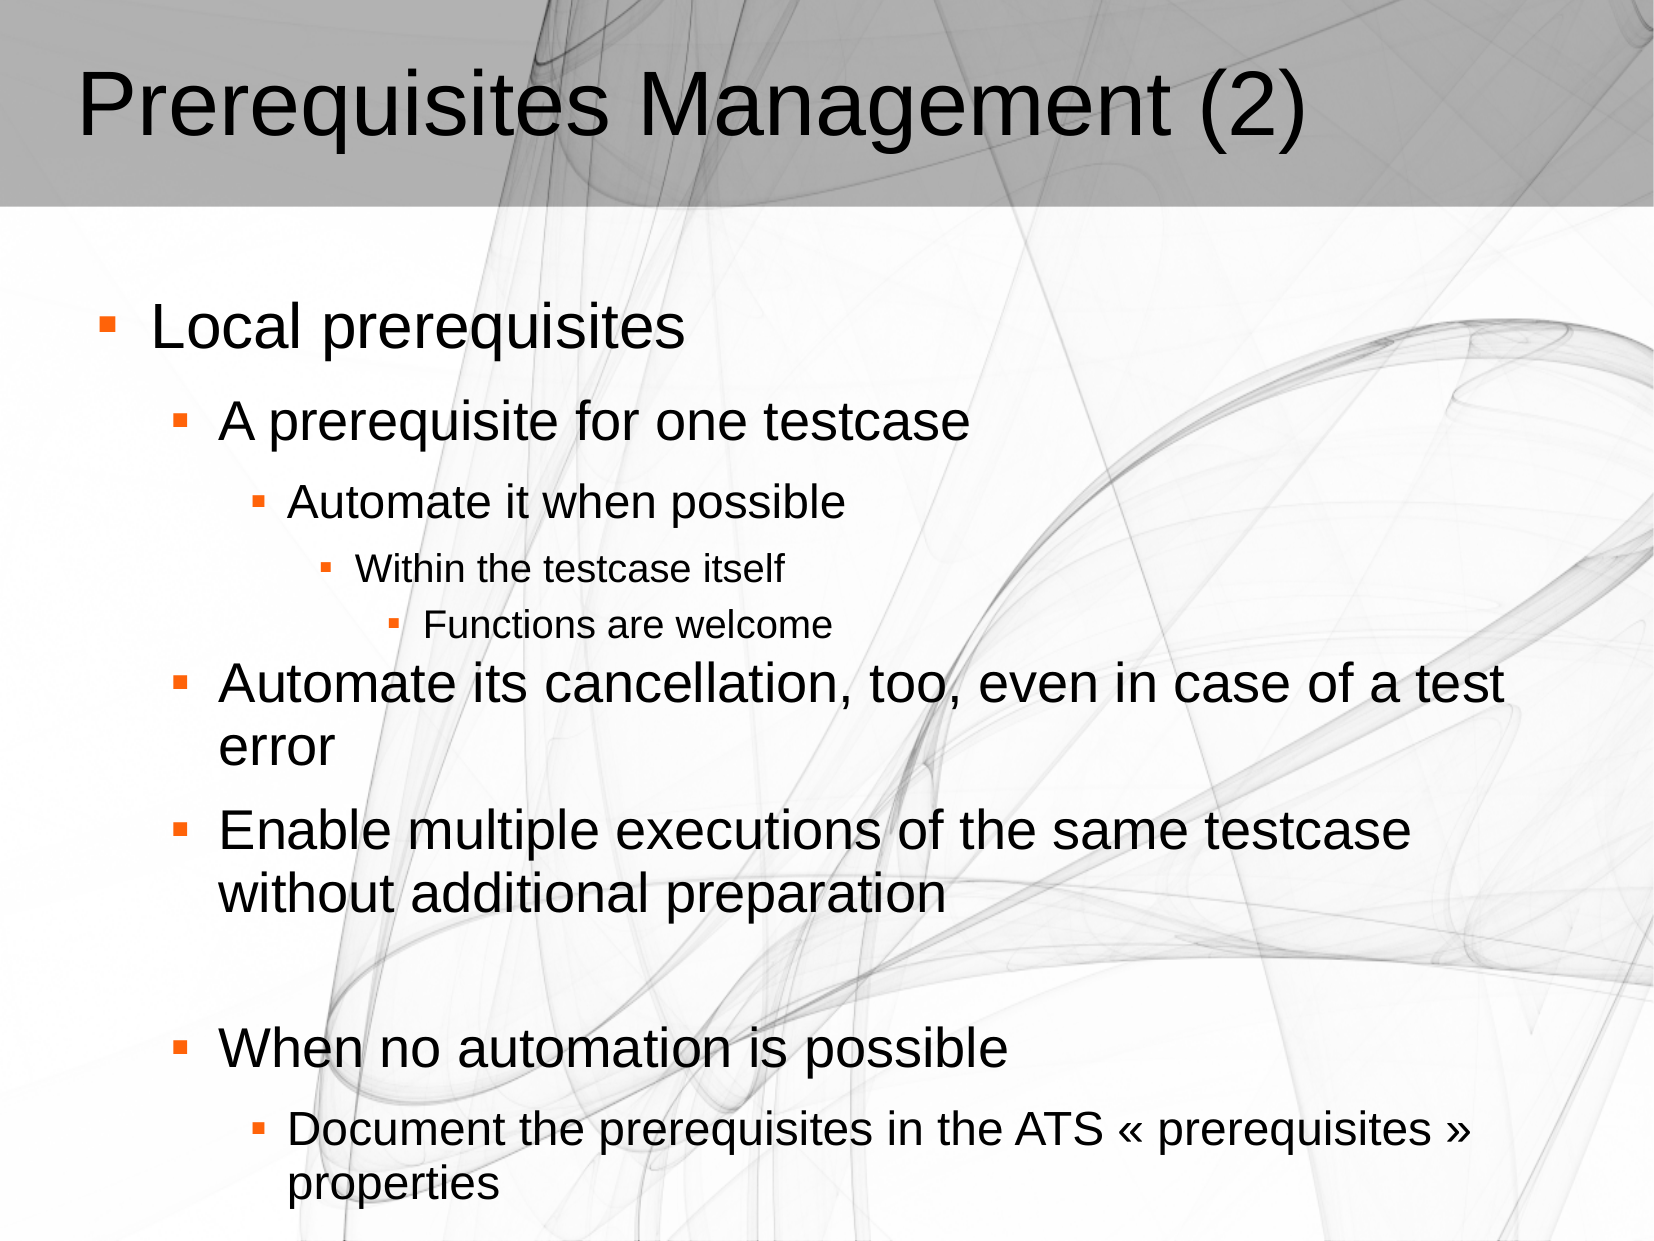

# Prerequisites Management (2)
Local prerequisites
A prerequisite for one testcase
Automate it when possible
Within the testcase itself
Functions are welcome
Automate its cancellation, too, even in case of a test error
Enable multiple executions of the same testcase without additional preparation
When no automation is possible
Document the prerequisites in the ATS « prerequisites » properties